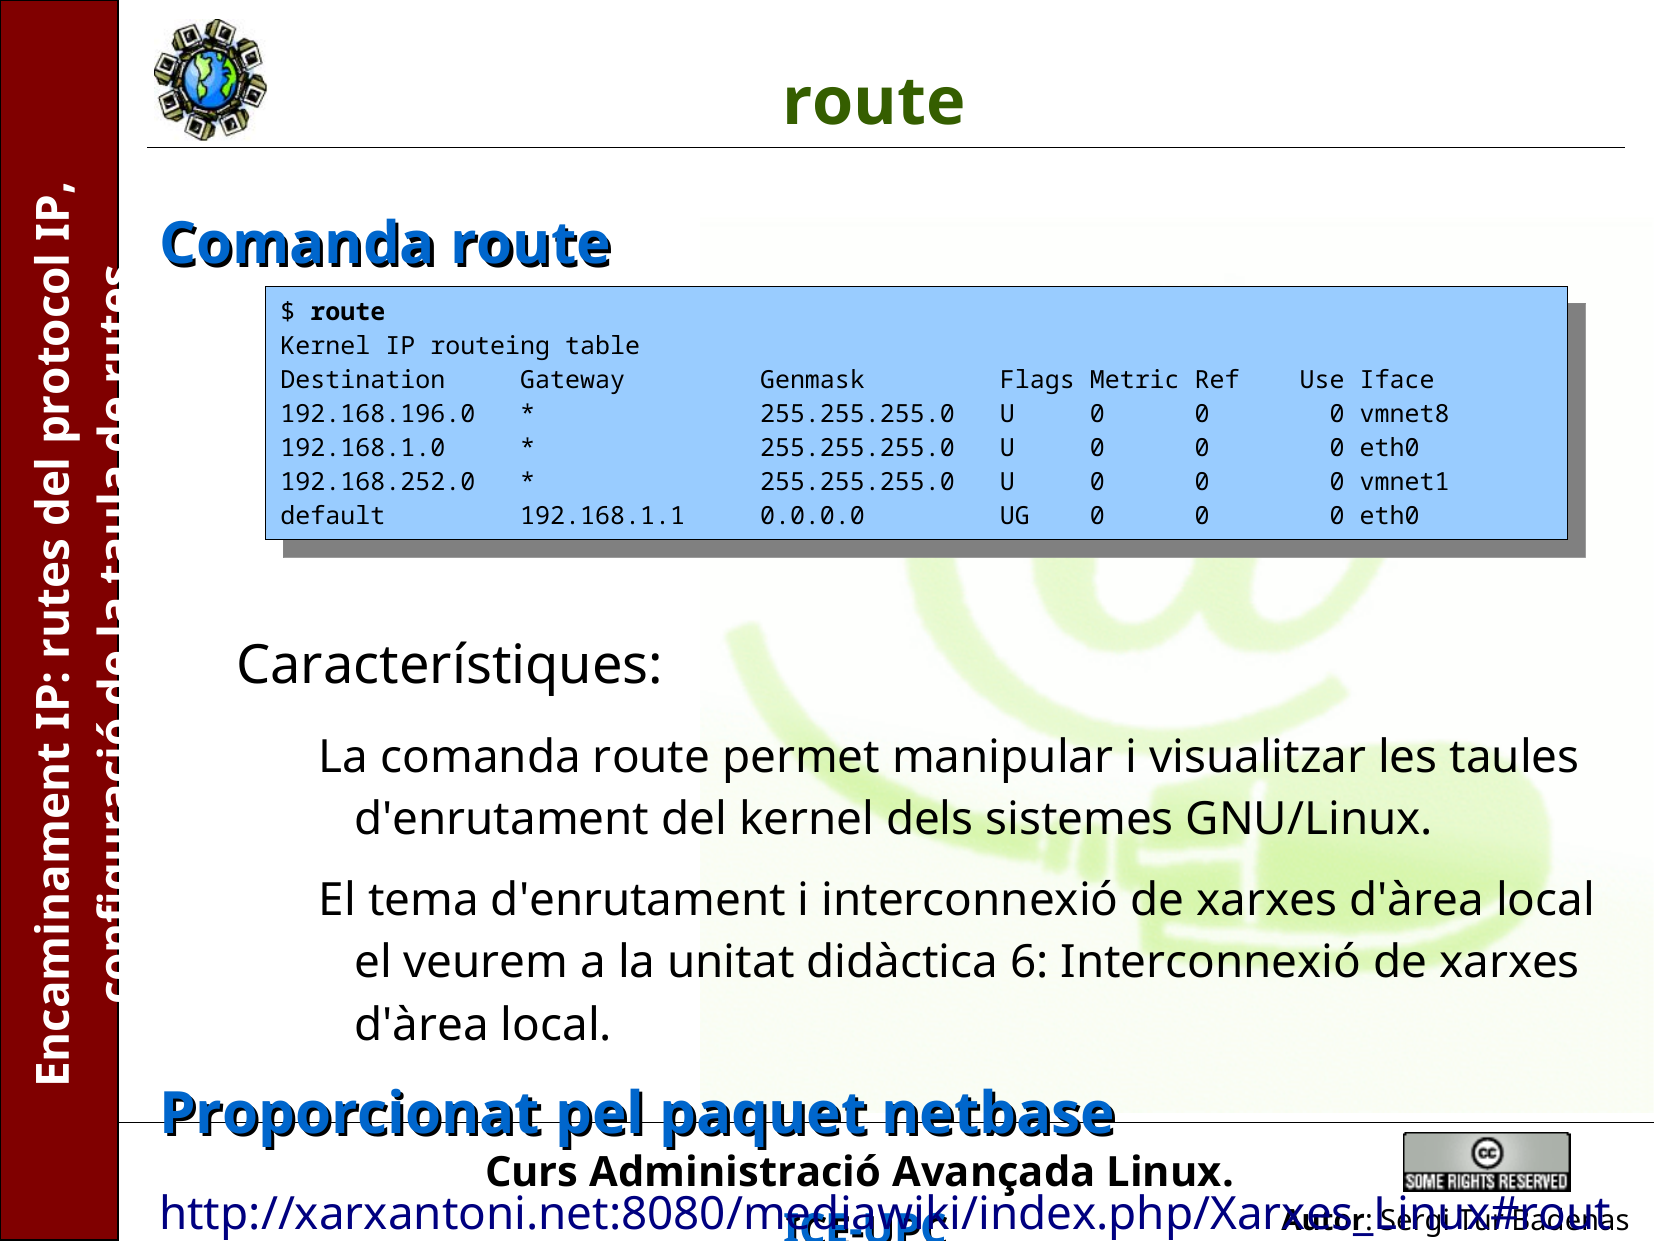

# route
Comanda route
Característiques:
La comanda route permet manipular i visualitzar les taules d'enrutament del kernel dels sistemes GNU/Linux.
El tema d'enrutament i interconnexió de xarxes d'àrea local el veurem a la unitat didàctica 6: Interconnexió de xarxes d'àrea local.
Proporcionat pel paquet netbase
http://xarxantoni.net:8080/mediawiki/index.php/Xarxes_Linux#route
$ route
Kernel IP routeing table
Destination Gateway Genmask Flags Metric Ref Use Iface
192.168.196.0 * 255.255.255.0 U 0 0 0 vmnet8
192.168.1.0 * 255.255.255.0 U 0 0 0 eth0
192.168.252.0 * 255.255.255.0 U 0 0 0 vmnet1
default 192.168.1.1 0.0.0.0 UG 0 0 0 eth0